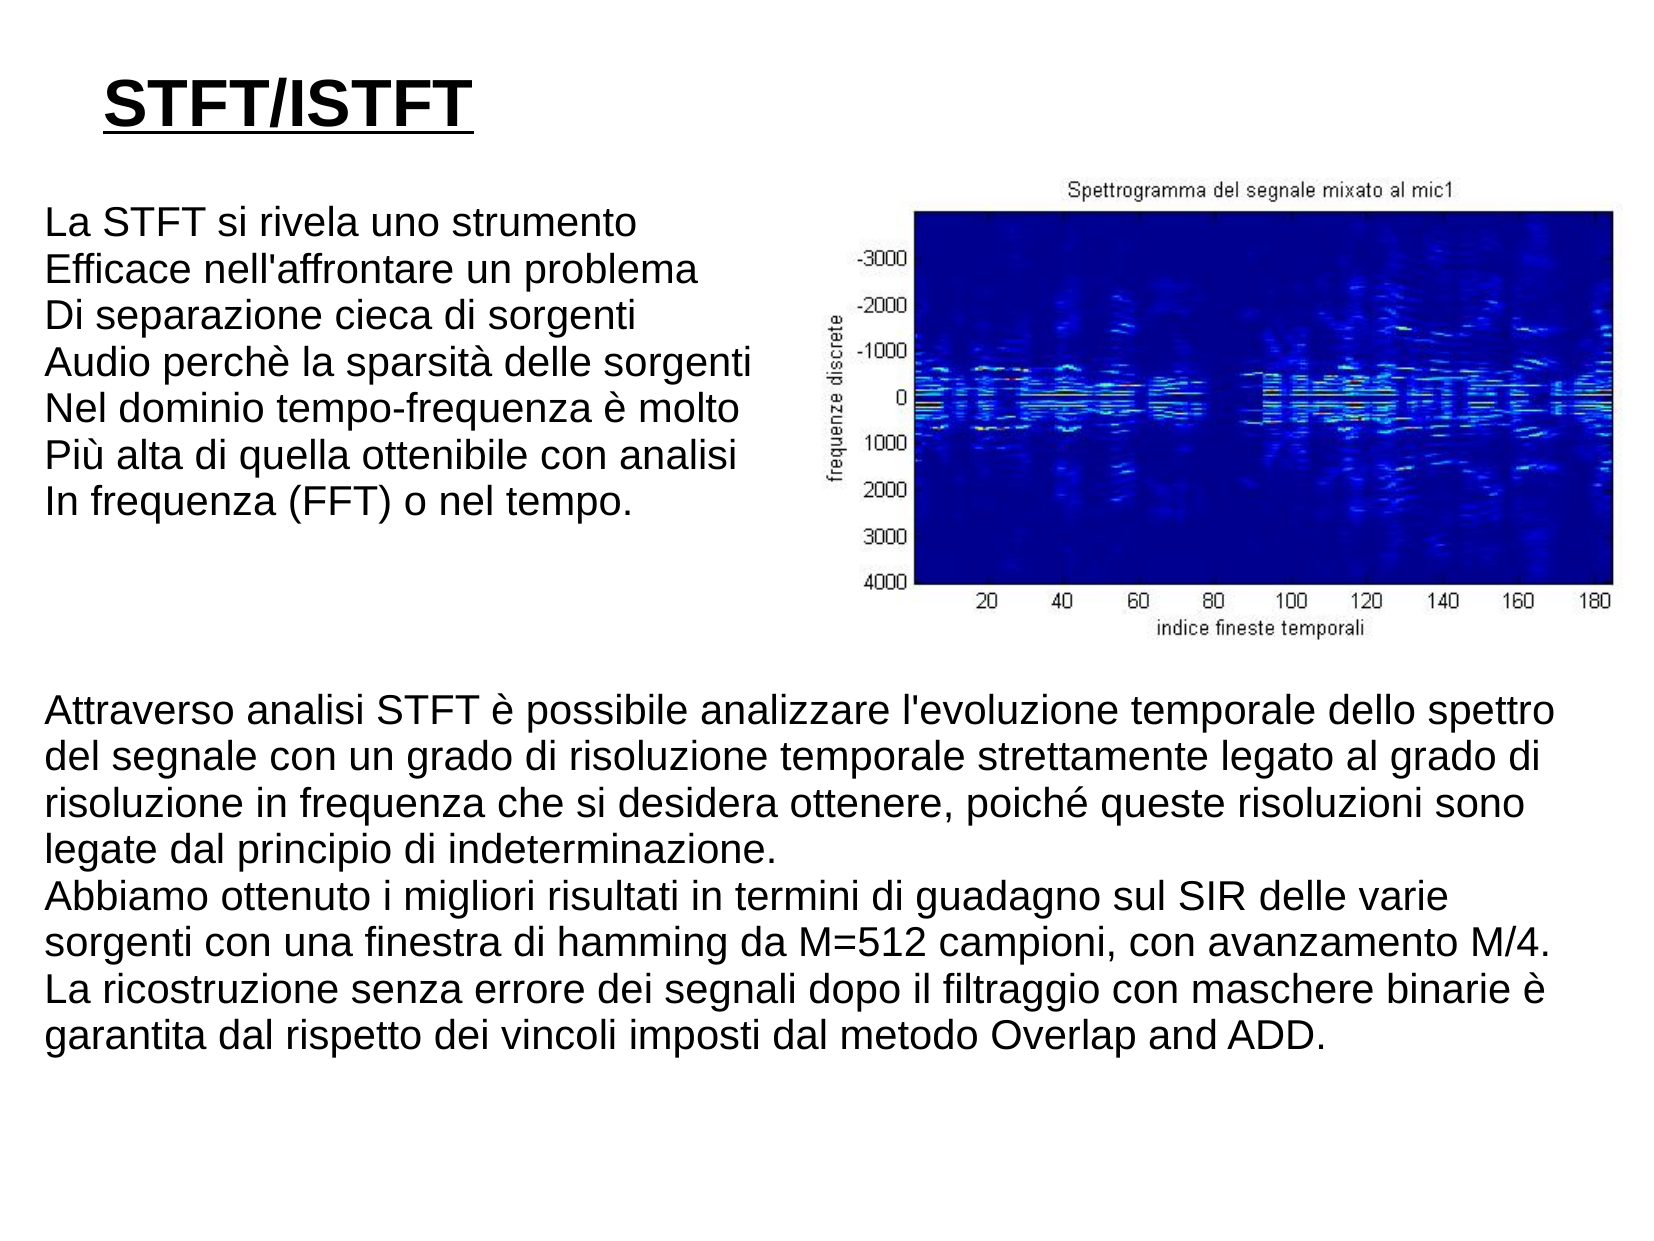

STFT/ISTFT
La STFT si rivela uno strumento
Efficace nell'affrontare un problema
Di separazione cieca di sorgenti
Audio perchè la sparsità delle sorgenti
Nel dominio tempo-frequenza è molto
Più alta di quella ottenibile con analisi
In frequenza (FFT) o nel tempo.
Attraverso analisi STFT è possibile analizzare l'evoluzione temporale dello spettro del segnale con un grado di risoluzione temporale strettamente legato al grado di risoluzione in frequenza che si desidera ottenere, poiché queste risoluzioni sono legate dal principio di indeterminazione.
Abbiamo ottenuto i migliori risultati in termini di guadagno sul SIR delle varie sorgenti con una finestra di hamming da M=512 campioni, con avanzamento M/4.
La ricostruzione senza errore dei segnali dopo il filtraggio con maschere binarie è garantita dal rispetto dei vincoli imposti dal metodo Overlap and ADD.